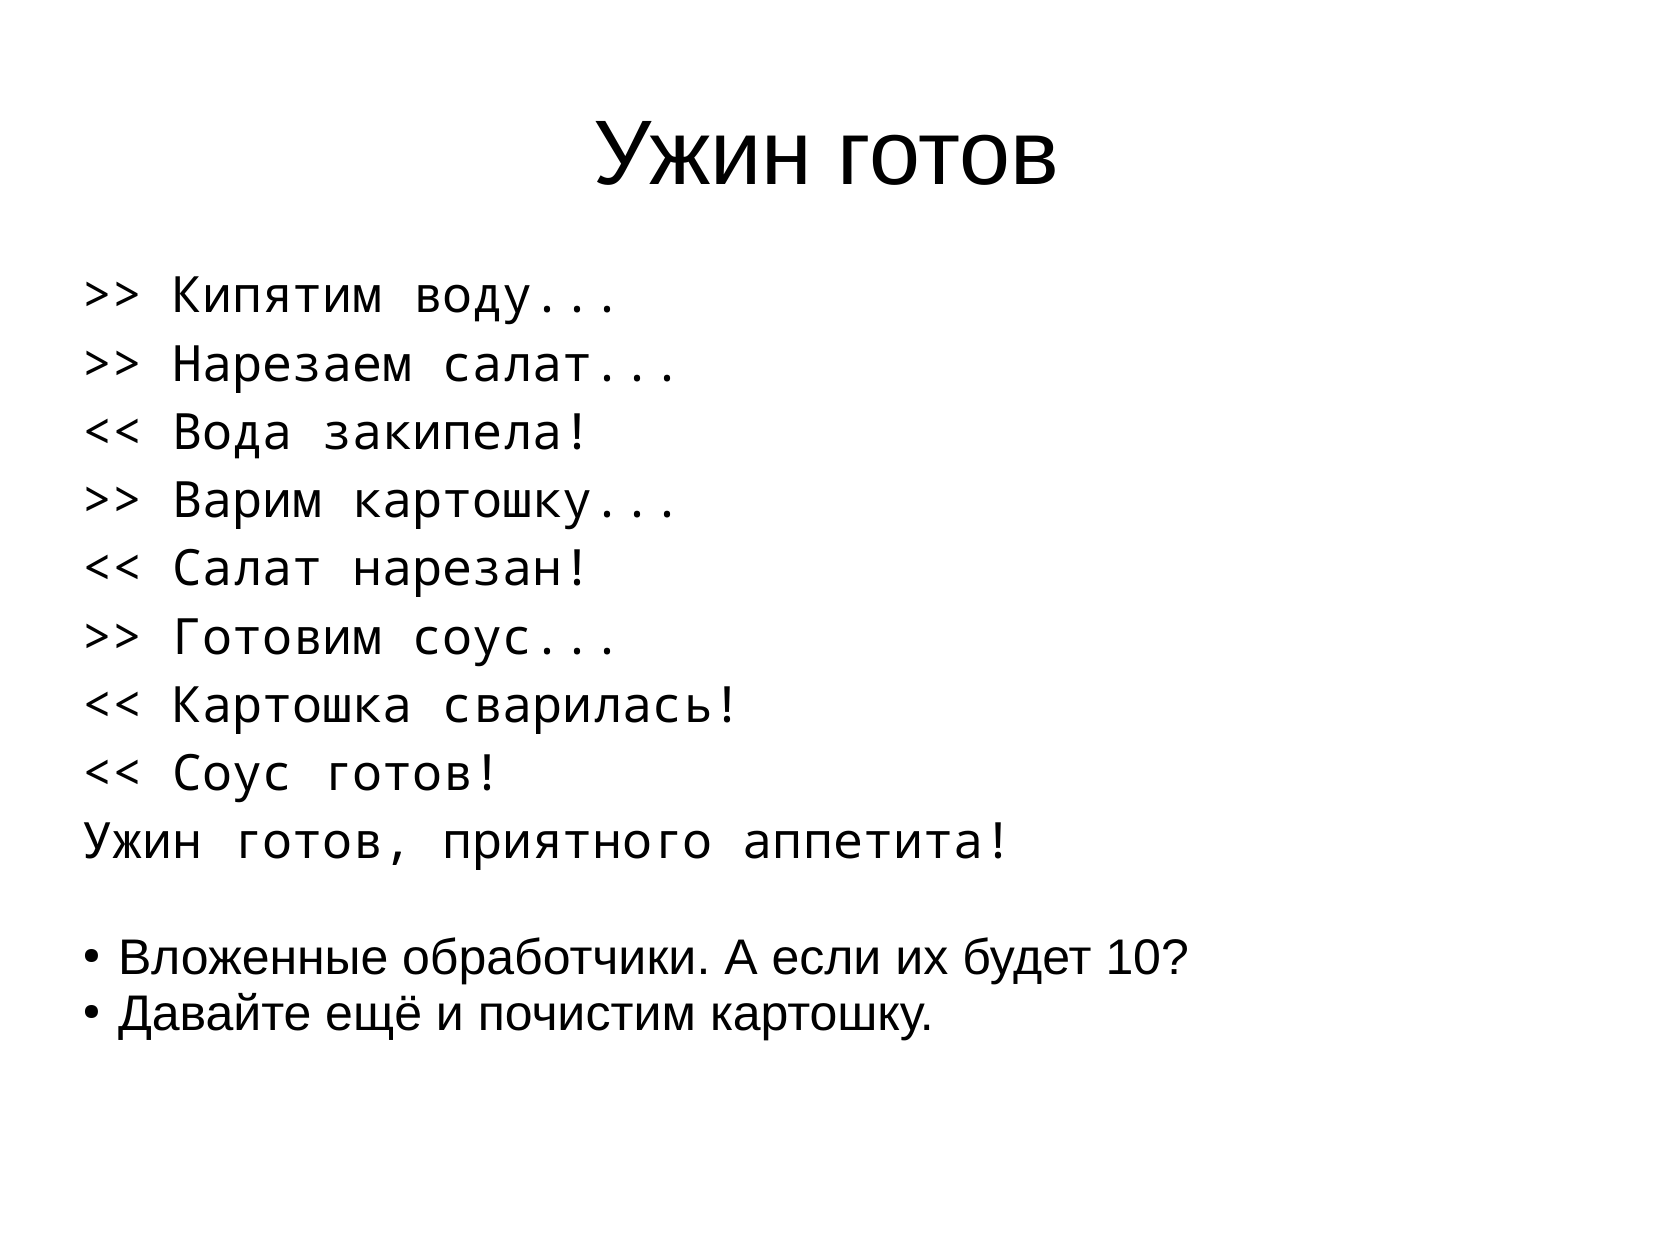

# Ужин готов
>> Кипятим воду...
>> Нарезаем салат...
<< Вода закипела!
>> Варим картошку...
<< Салат нарезан!
>> Готовим соус...
<< Картошка сварилась!
<< Соус готов!
Ужин готов, приятного аппетита!
Вложенные обработчики. А если их будет 10?
Давайте ещё и почистим картошку.